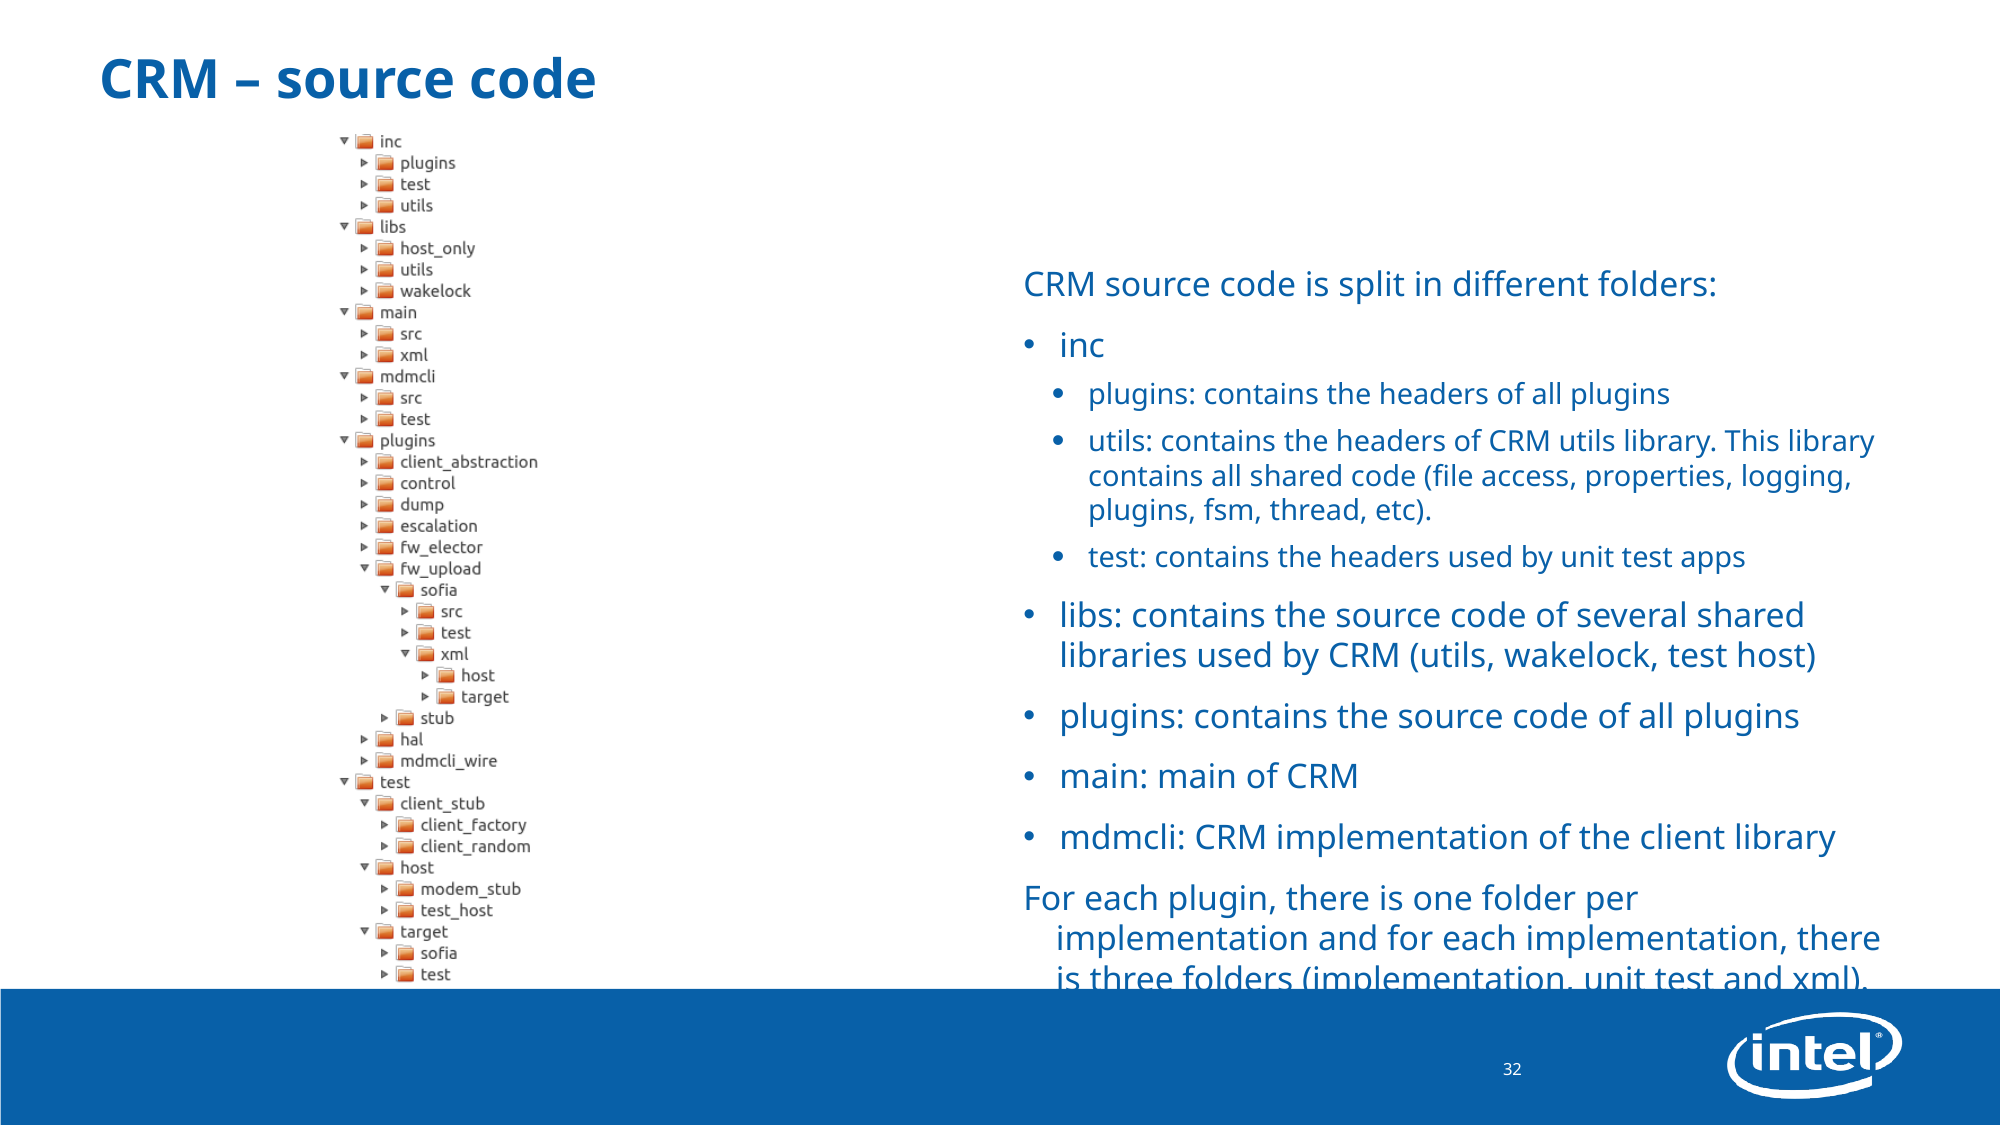

# CRM – source code
CRM source code is split in different folders:
inc
plugins: contains the headers of all plugins
utils: contains the headers of CRM utils library. This library contains all shared code (file access, properties, logging, plugins, fsm, thread, etc).
test: contains the headers used by unit test apps
libs: contains the source code of several shared libraries used by CRM (utils, wakelock, test host)
plugins: contains the source code of all plugins
main: main of CRM
mdmcli: CRM implementation of the client library
For each plugin, there is one folder per implementation and for each implementation, there is three folders (implementation, unit test and xml).